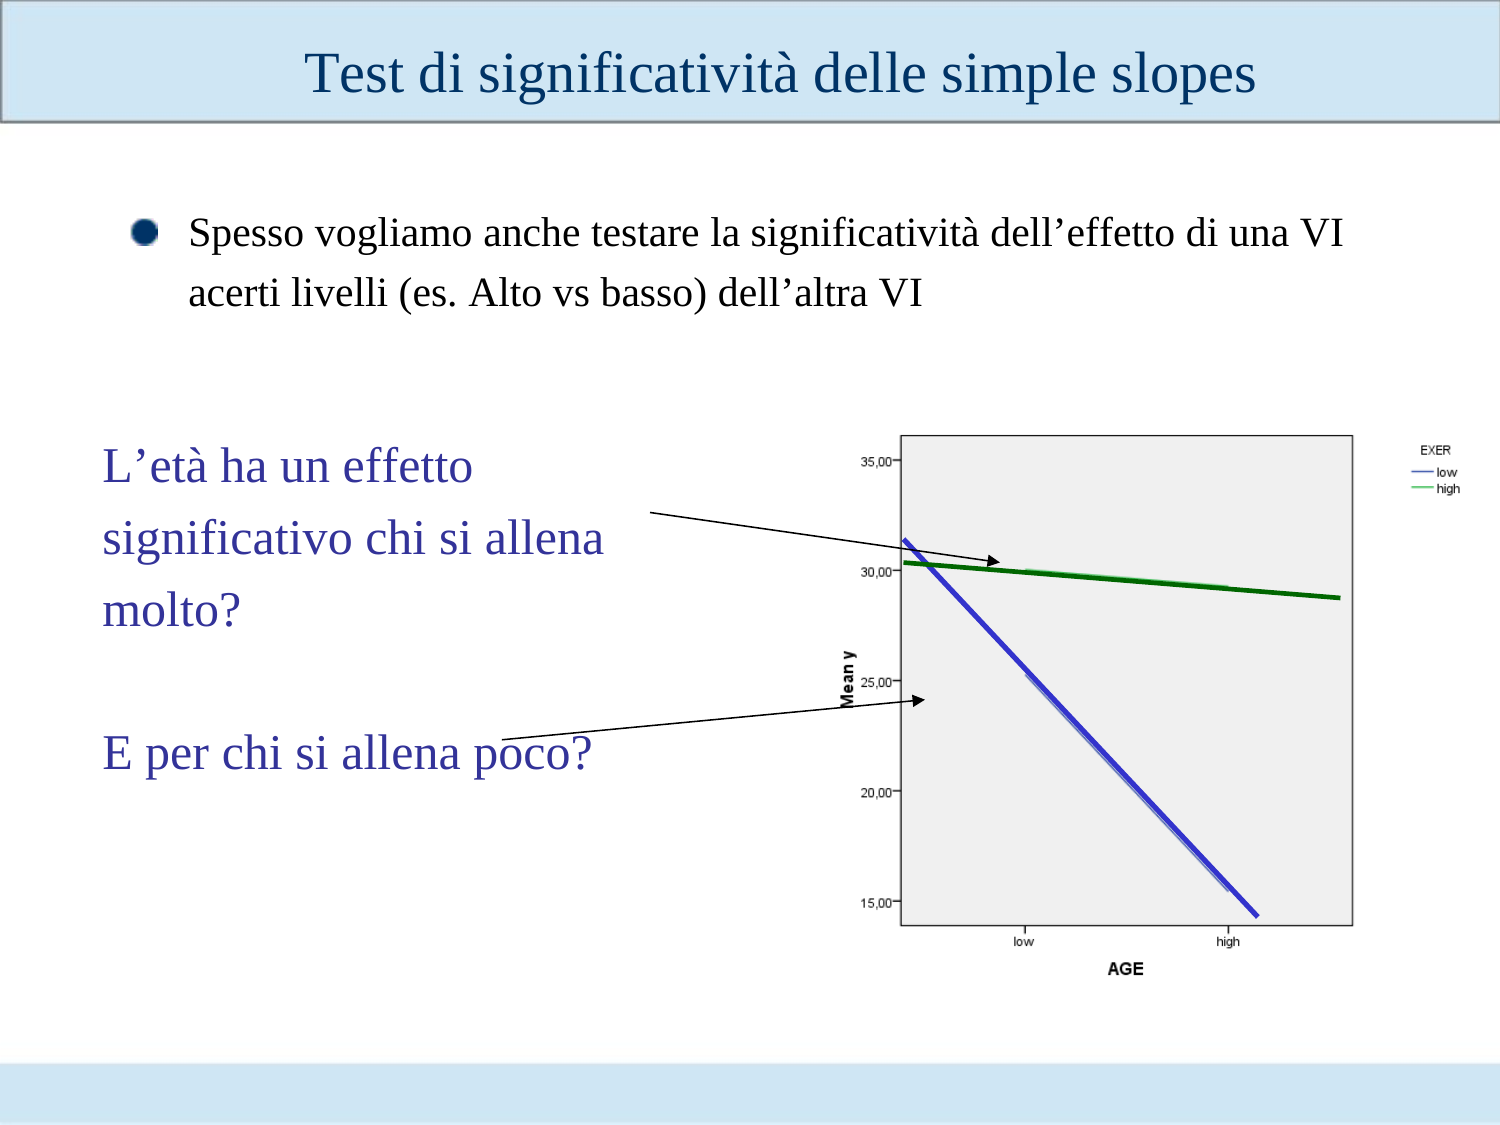

# Test di significatività delle simple slopes
Spesso vogliamo anche testare la significatività dell’effetto di una VI acerti livelli (es. Alto vs basso) dell’altra VI
L’età ha un effetto significativo chi si allena molto?
E per chi si allena poco?